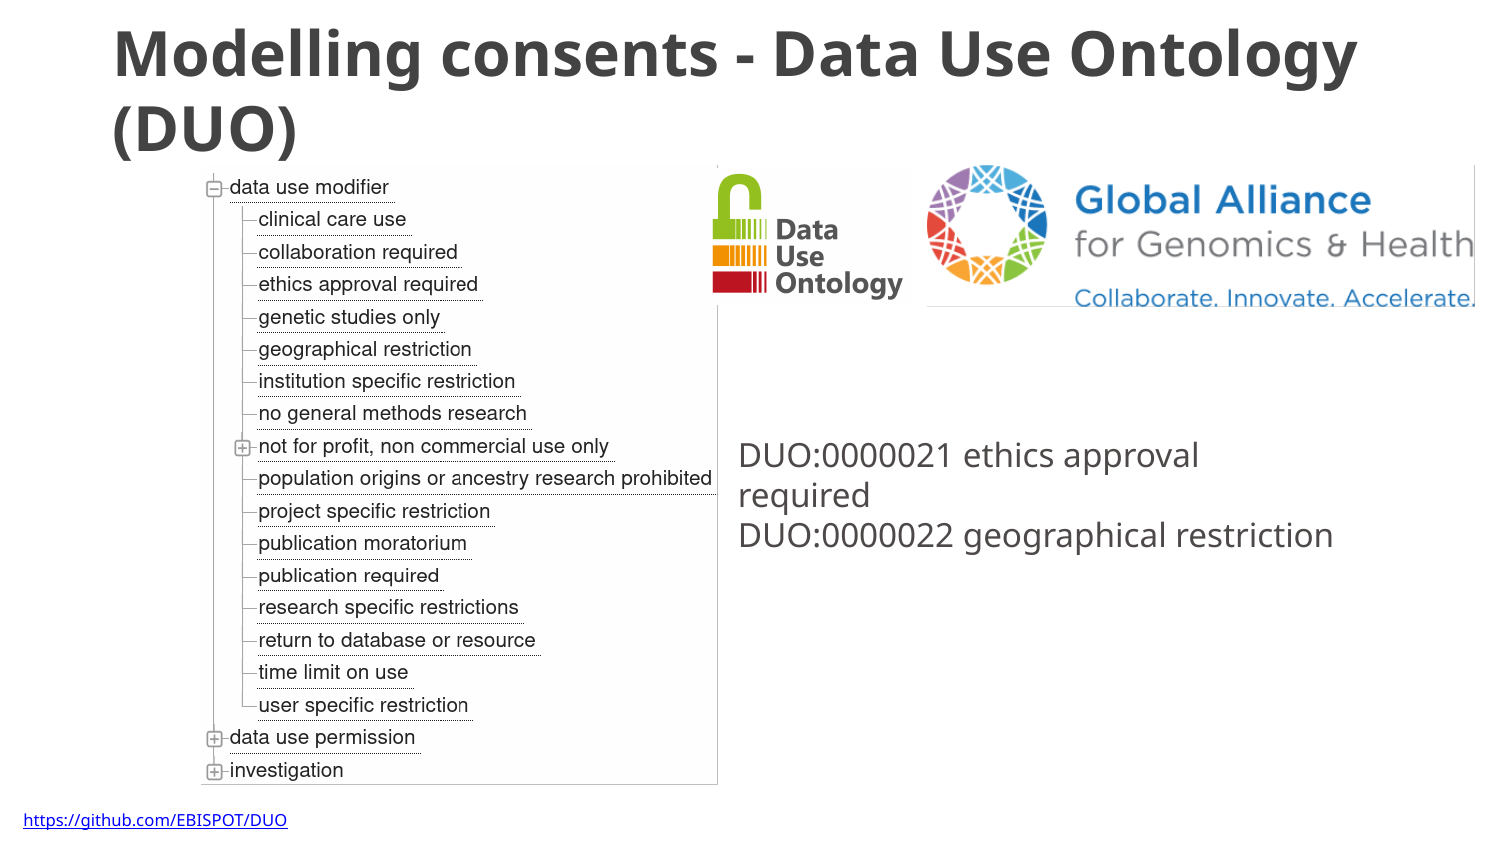

# Modelling consents - Data Use Ontology (DUO)
DUO:0000021 ethics approval required
DUO:0000022 geographical restriction
https://github.com/EBISPOT/DUO